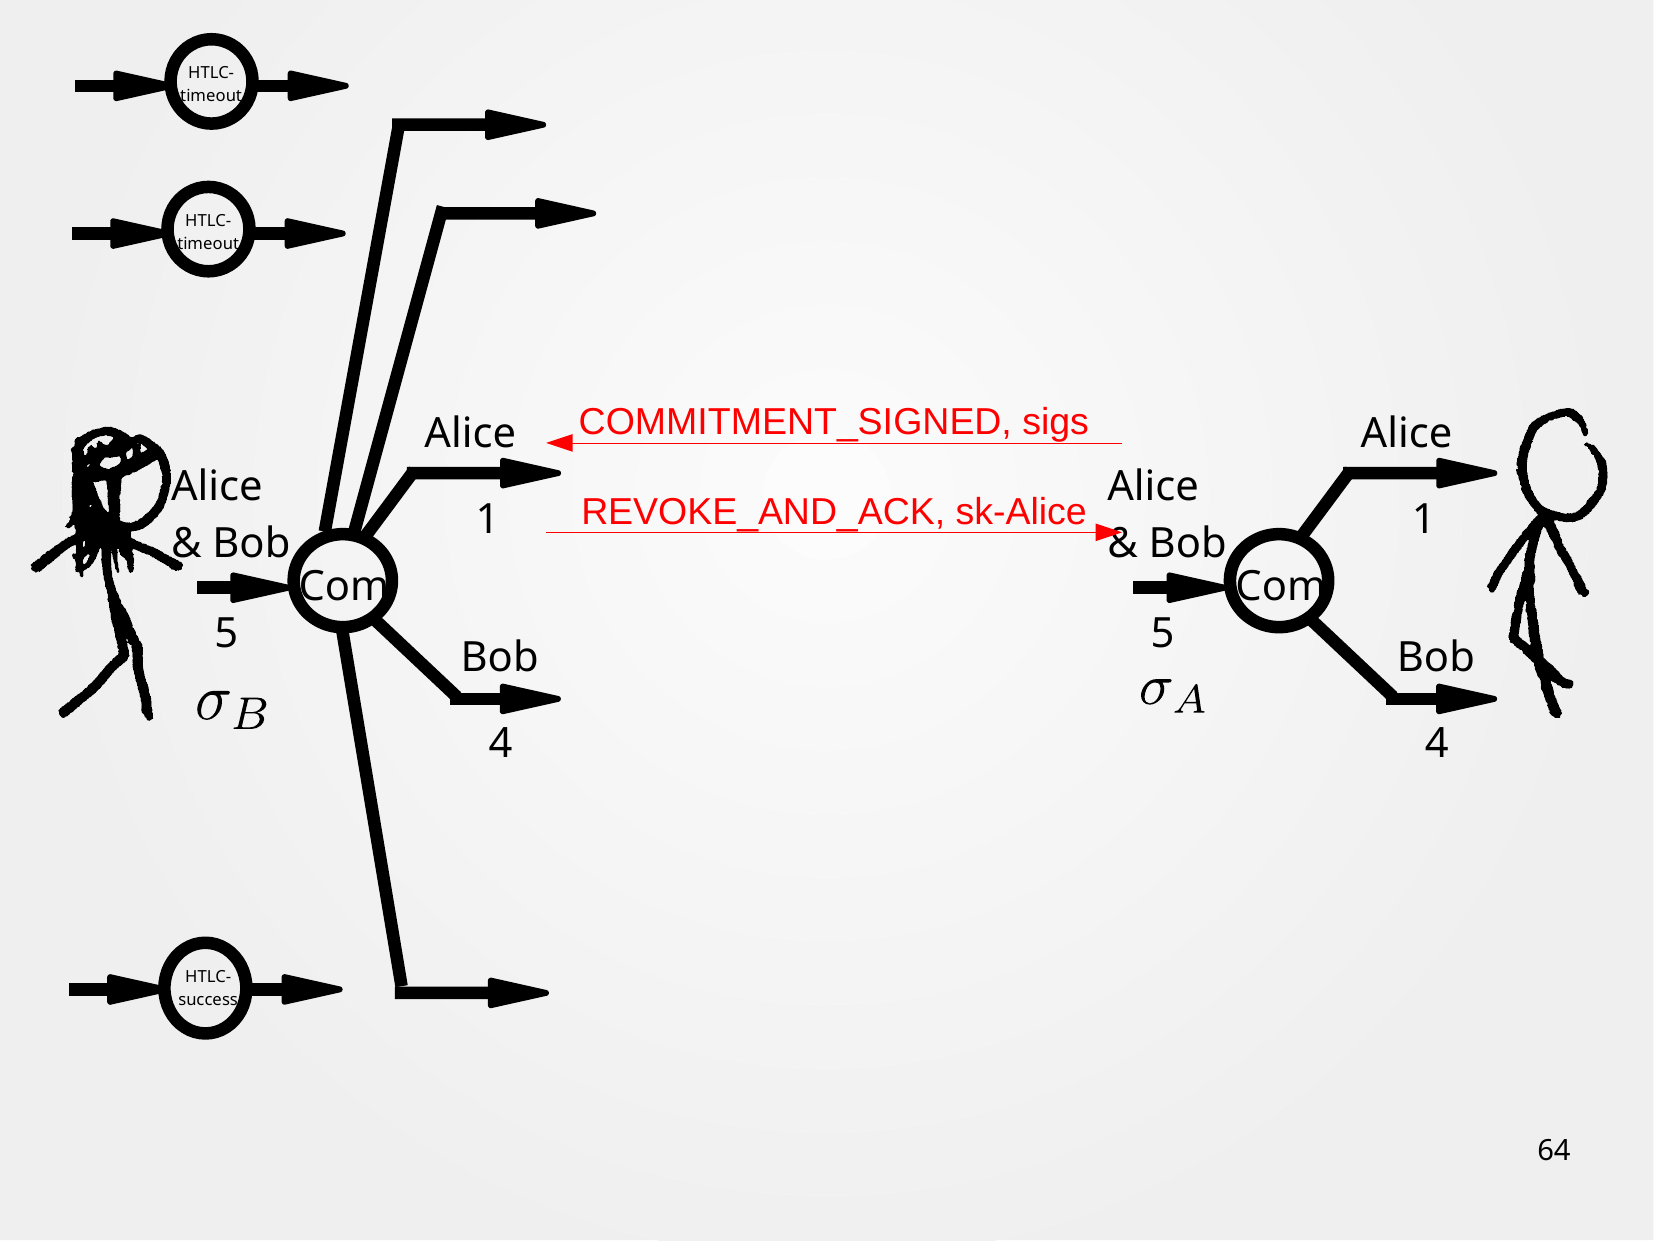

HTLC-timeout
HTLC-timeout
Alice
Alice
COMMITMENT_SIGNED, sigs
Alice
& Bob
Alice
& Bob
1
1
REVOKE_AND_ACK, sk-Alice
Com
Com
5
5
Bob
Bob
4
4
HTLC-success
64